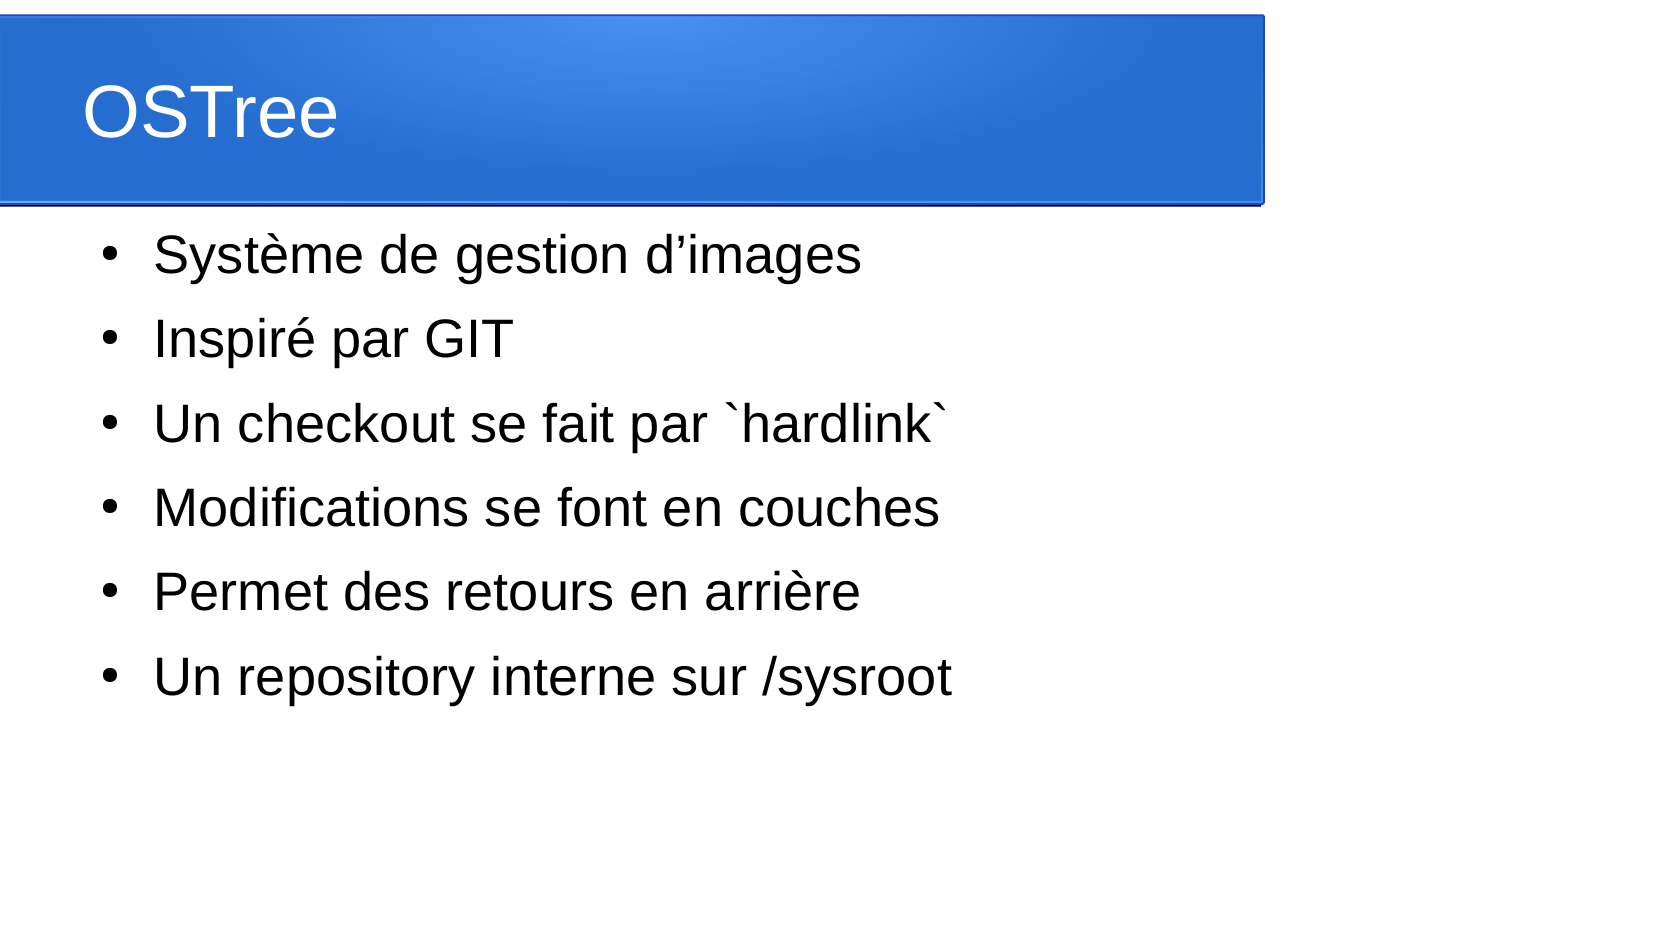

# OSTree
Système de gestion d’images
Inspiré par GIT
Un checkout se fait par `hardlink`
Modifications se font en couches
Permet des retours en arrière
Un repository interne sur /sysroot